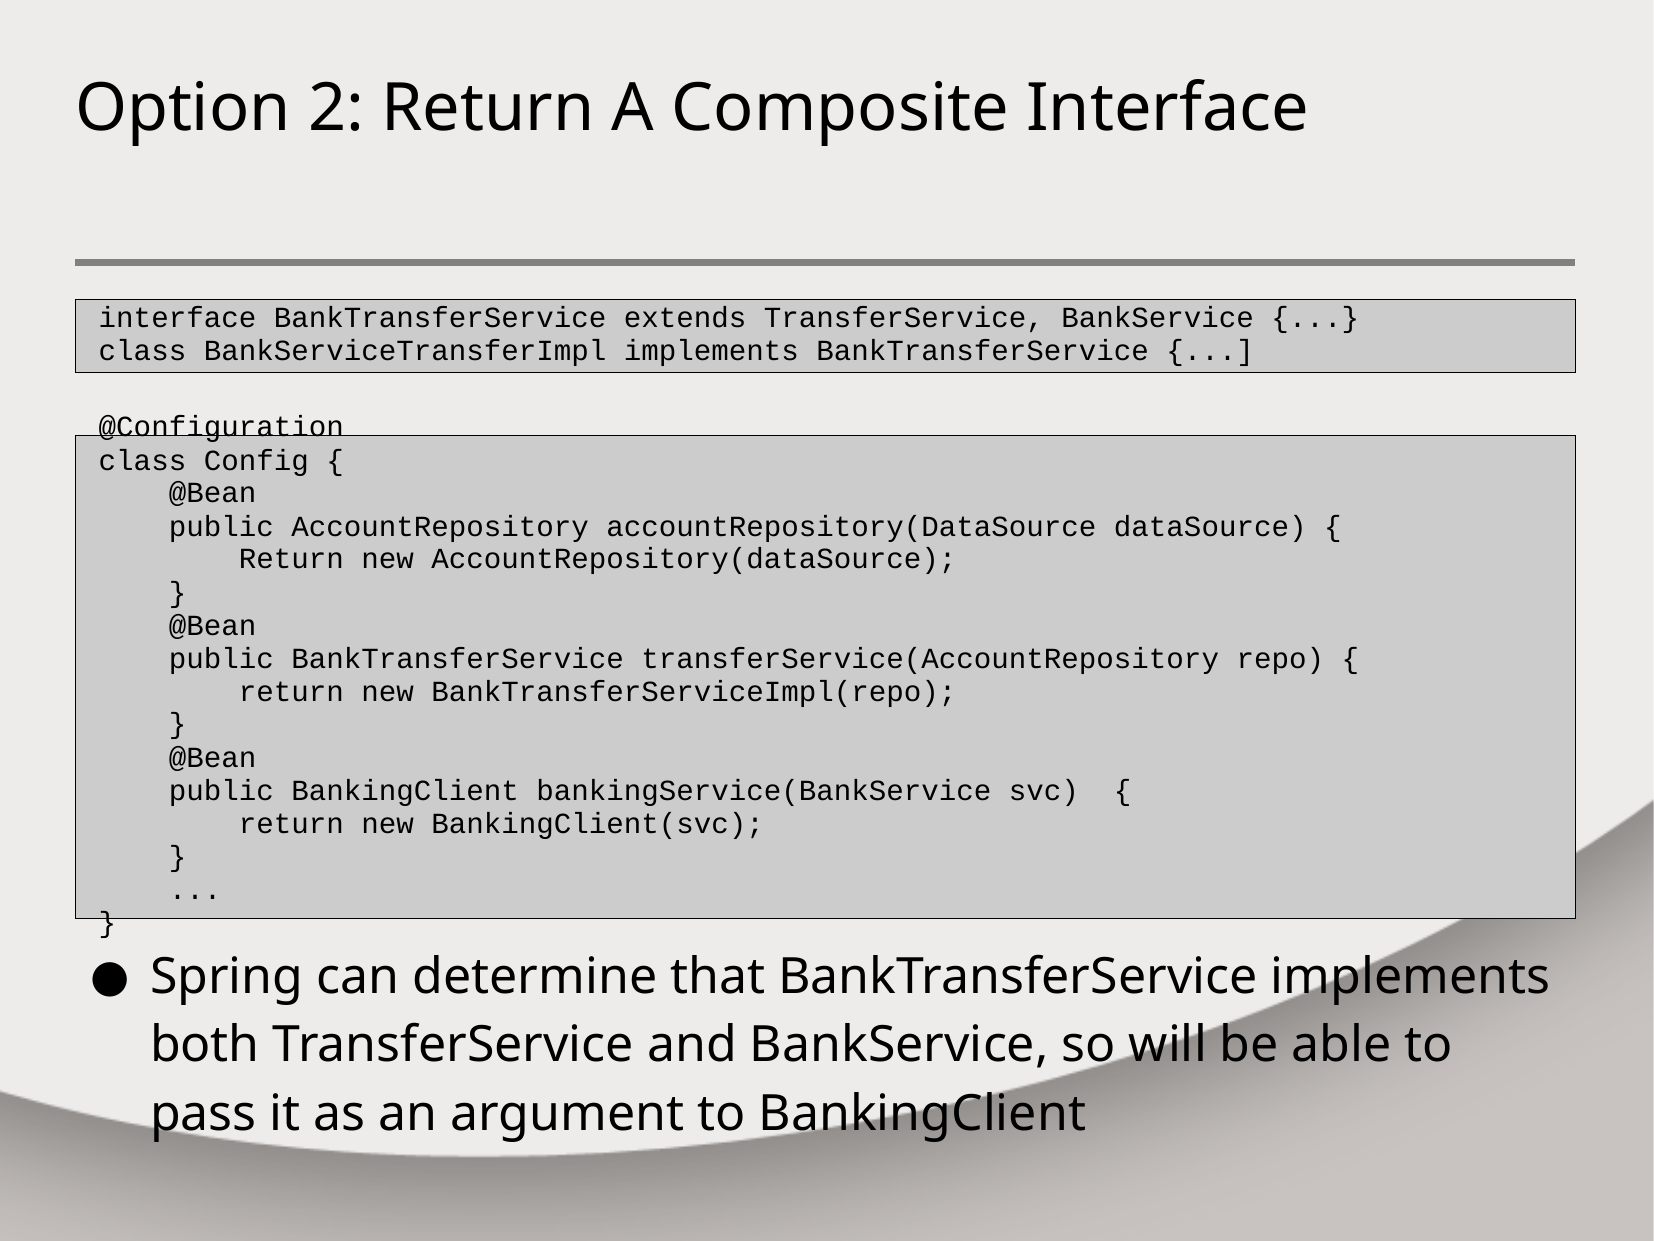

# Option 2: Return A Composite Interface
interface BankTransferService extends TransferService, BankService {...}
class BankServiceTransferImpl implements BankTransferService {...]
Spring can determine that BankTransferService implements both TransferService and BankService, so will be able to pass it as an argument to BankingClient
@Configuration
class Config {
 @Bean
 public AccountRepository accountRepository(DataSource dataSource) {
 Return new AccountRepository(dataSource);
 }
 @Bean
 public BankTransferService transferService(AccountRepository repo) {
 return new BankTransferServiceImpl(repo);
 }
 @Bean
 public BankingClient bankingService(BankService svc) {
 return new BankingClient(svc);
 }
 ...
}